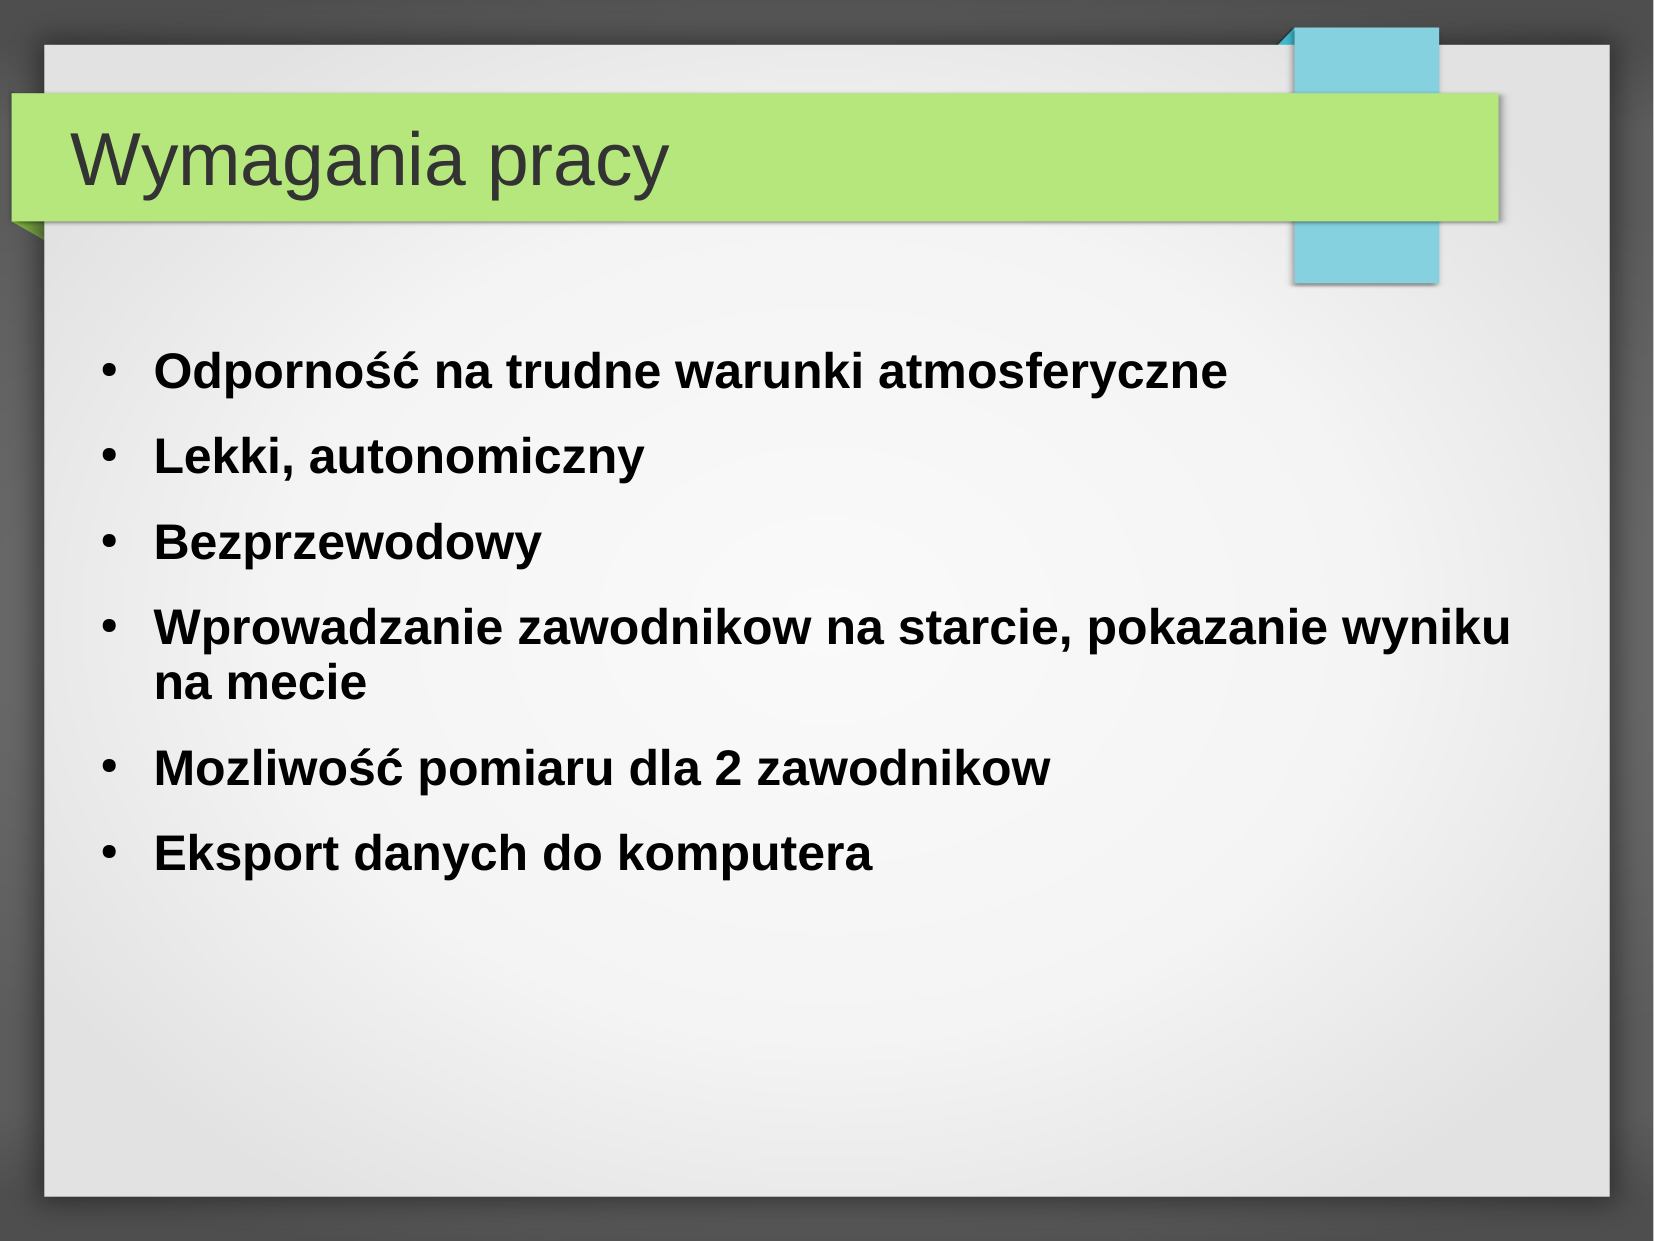

# Wymagania pracy
Odporność na trudne warunki atmosferyczne
Lekki, autonomiczny
Bezprzewodowy
Wprowadzanie zawodnikow na starcie, pokazanie wyniku na mecie
Mozliwość pomiaru dla 2 zawodnikow
Eksport danych do komputera